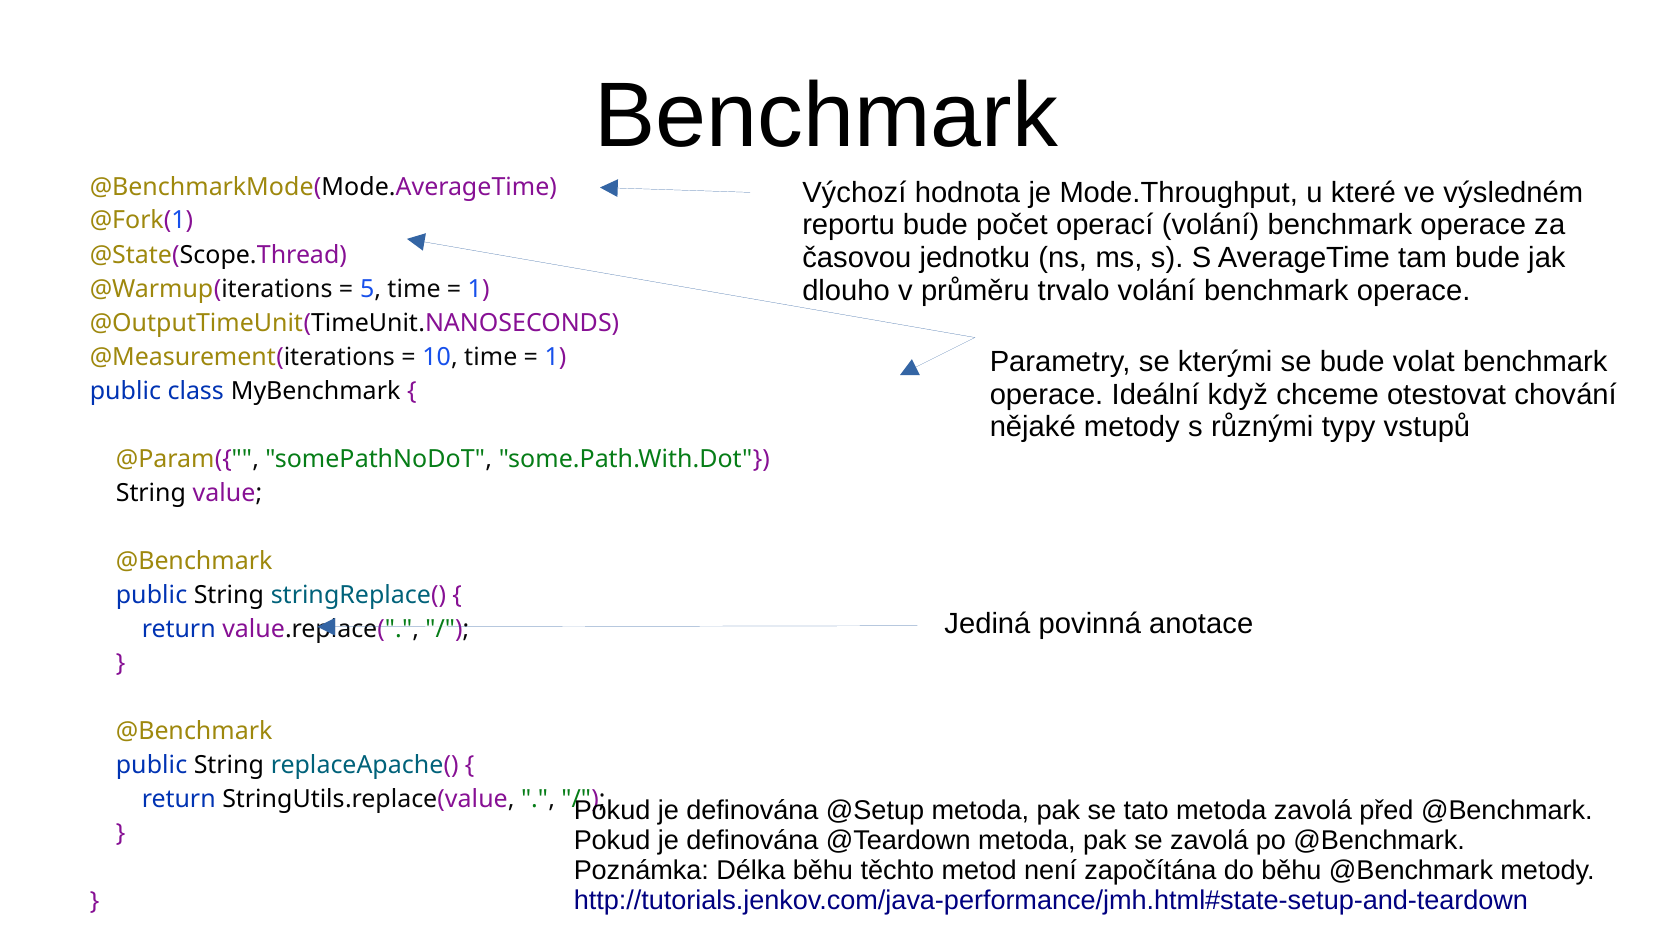

# Benchmark
@BenchmarkMode(Mode.AverageTime)
@Fork(1)
@State(Scope.Thread)
@Warmup(iterations = 5, time = 1)
@OutputTimeUnit(TimeUnit.NANOSECONDS)
@Measurement(iterations = 10, time = 1)
public class MyBenchmark {
 @Param({"", "somePathNoDoT", "some.Path.With.Dot"})
 String value;
 @Benchmark
 public String stringReplace() {
 return value.replace(".", "/");
 }
 @Benchmark
 public String replaceApache() {
 return StringUtils.replace(value, ".", "/");
 }
}
Výchozí hodnota je Mode.Throughput, u které ve výsledném reportu bude počet operací (volání) benchmark operace za časovou jednotku (ns, ms, s). S AverageTime tam bude jak dlouho v průměru trvalo volání benchmark operace.
Parametry, se kterými se bude volat benchmark operace. Ideální když chceme otestovat chování nějaké metody s různými typy vstupů
Jediná povinná anotace
Pokud je definována @Setup metoda, pak se tato metoda zavolá před @Benchmark.
Pokud je definována @Teardown metoda, pak se zavolá po @Benchmark.
Poznámka: Délka běhu těchto metod není započítána do běhu @Benchmark metody.
http://tutorials.jenkov.com/java-performance/jmh.html#state-setup-and-teardown